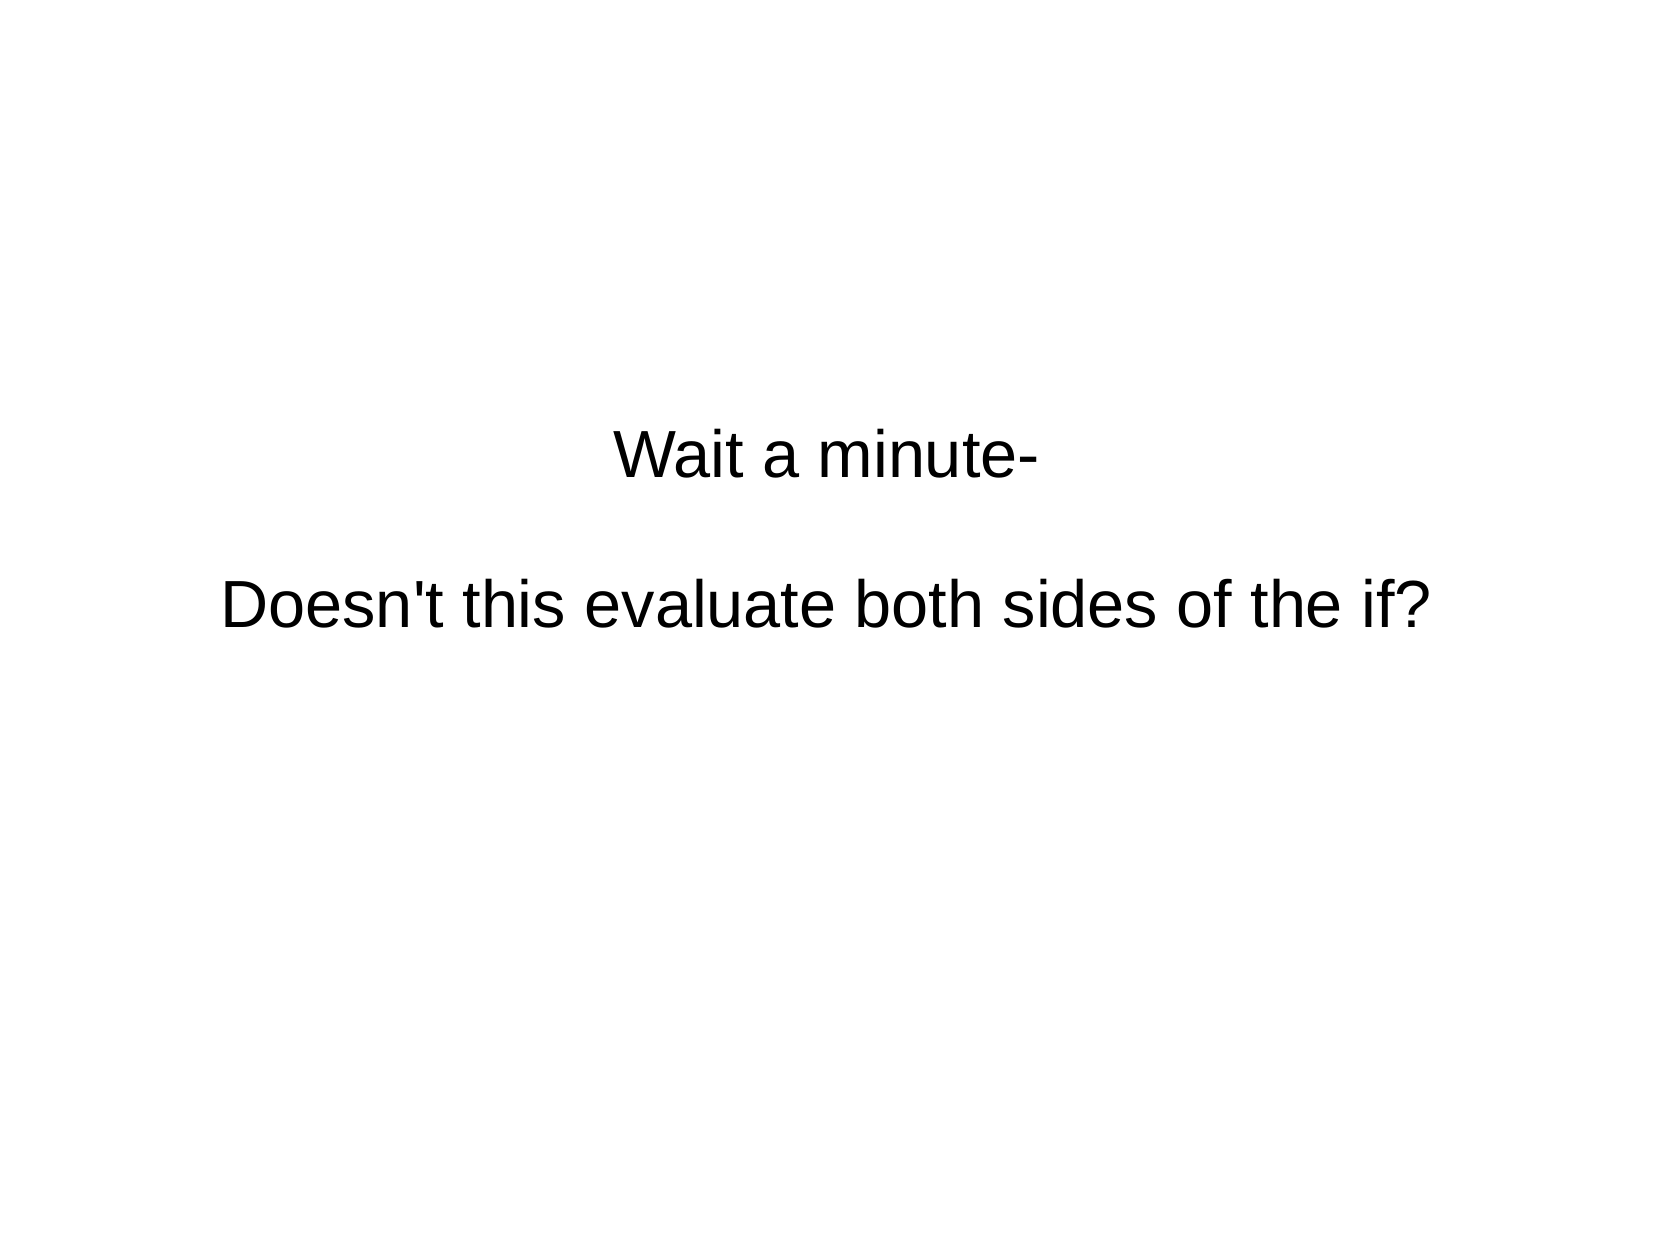

# Wait a minute-
Doesn't this evaluate both sides of the if?